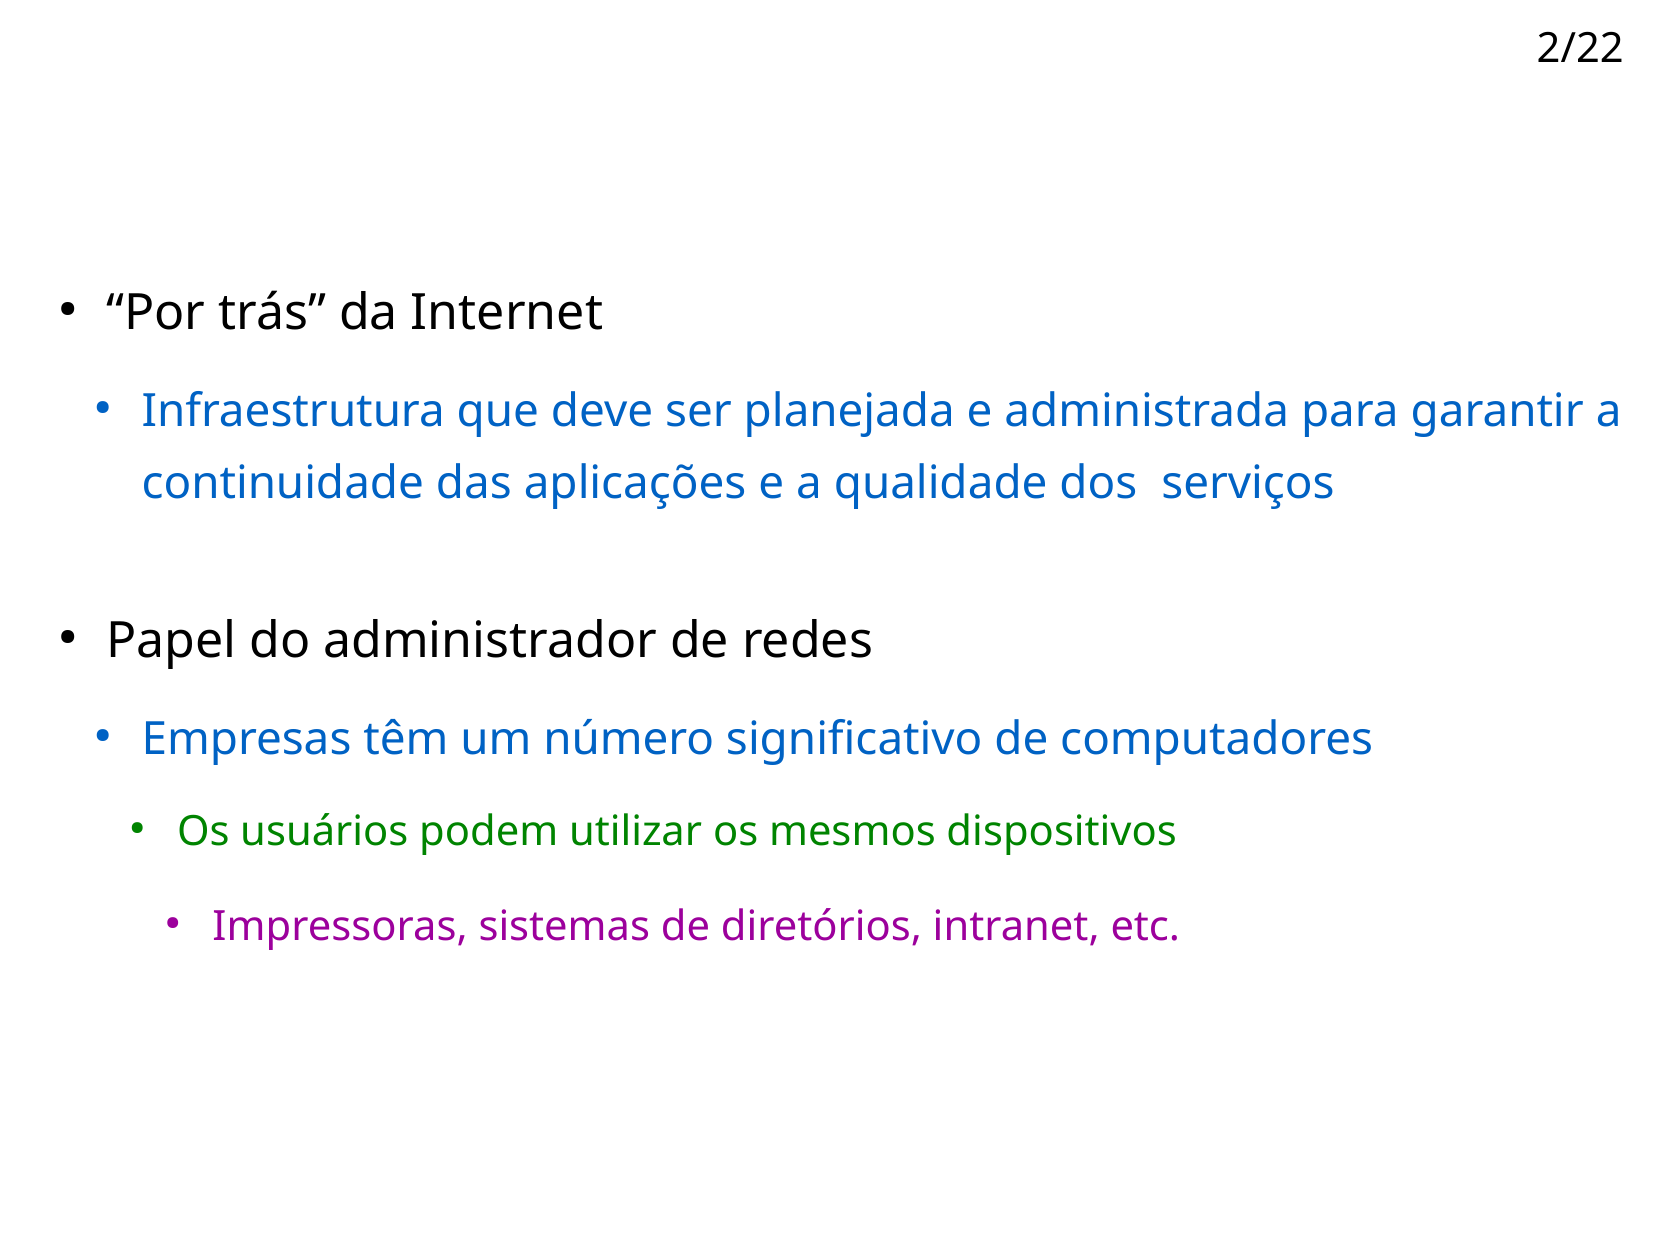

2
#
“Por trás” da Internet
Infraestrutura que deve ser planejada e administrada para garantir a continuidade das aplicações e a qualidade dos serviços
Papel do administrador de redes
Empresas têm um número significativo de computadores
Os usuários podem utilizar os mesmos dispositivos
Impressoras, sistemas de diretórios, intranet, etc.